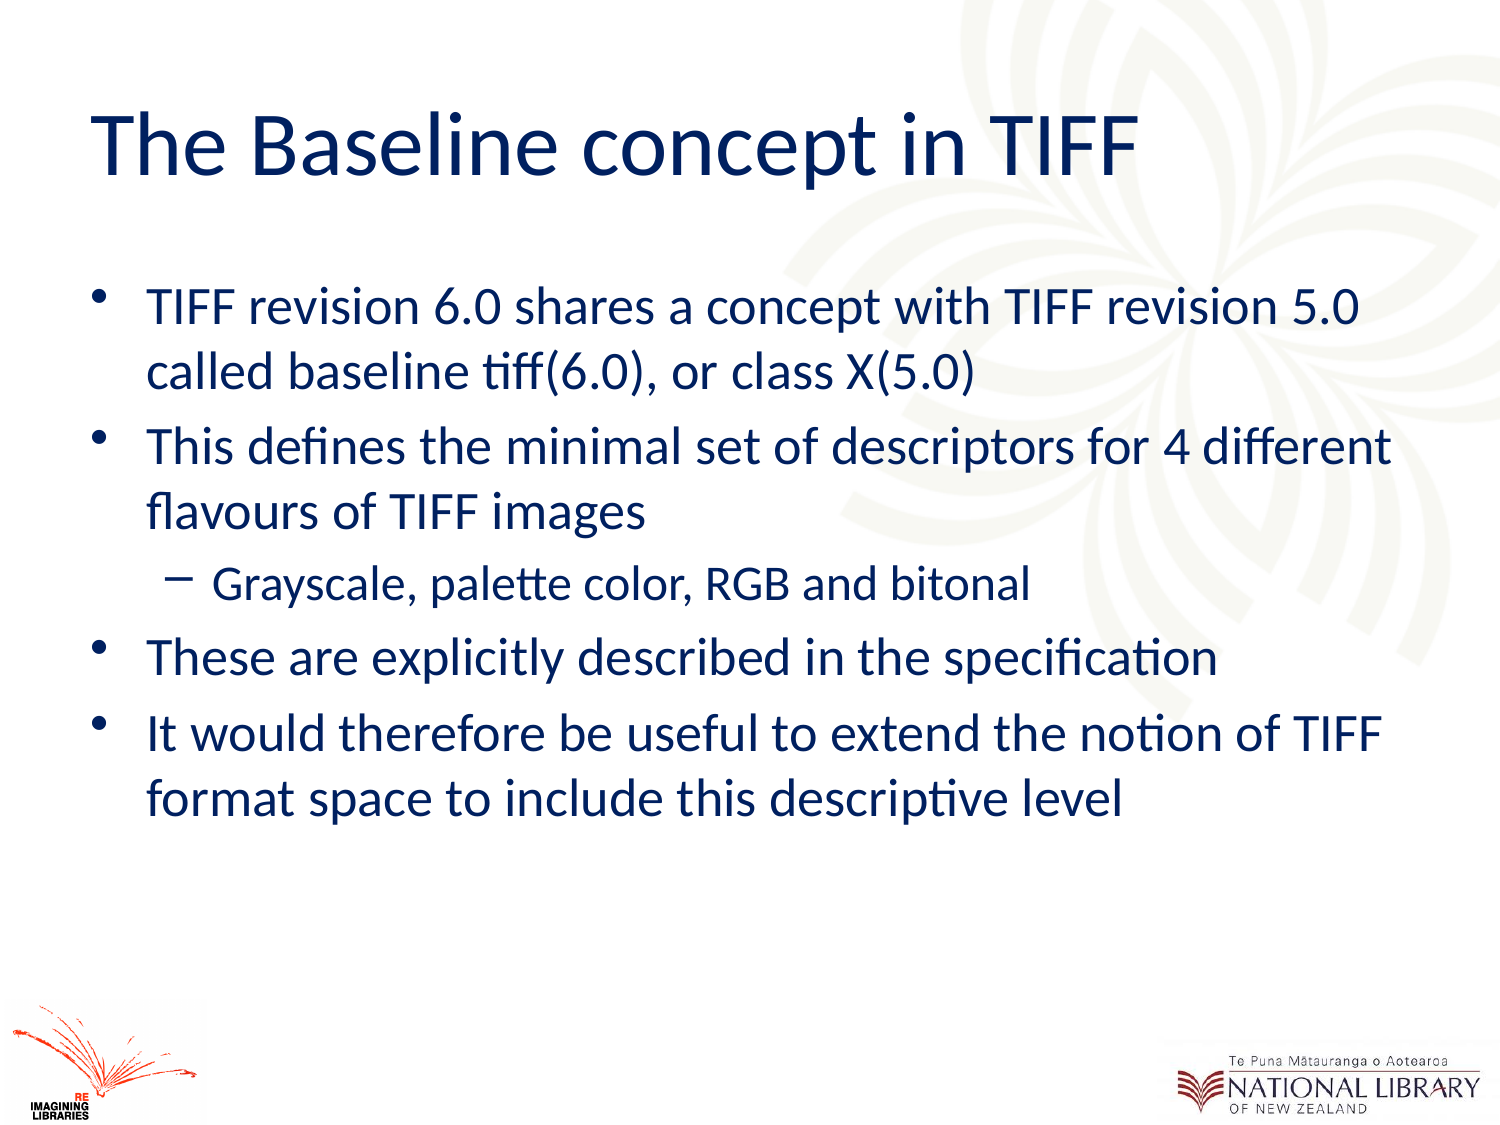

# The Baseline concept in TIFF
TIFF revision 6.0 shares a concept with TIFF revision 5.0 called baseline tiff(6.0), or class X(5.0)
This defines the minimal set of descriptors for 4 different flavours of TIFF images
Grayscale, palette color, RGB and bitonal
These are explicitly described in the specification
It would therefore be useful to extend the notion of TIFF format space to include this descriptive level